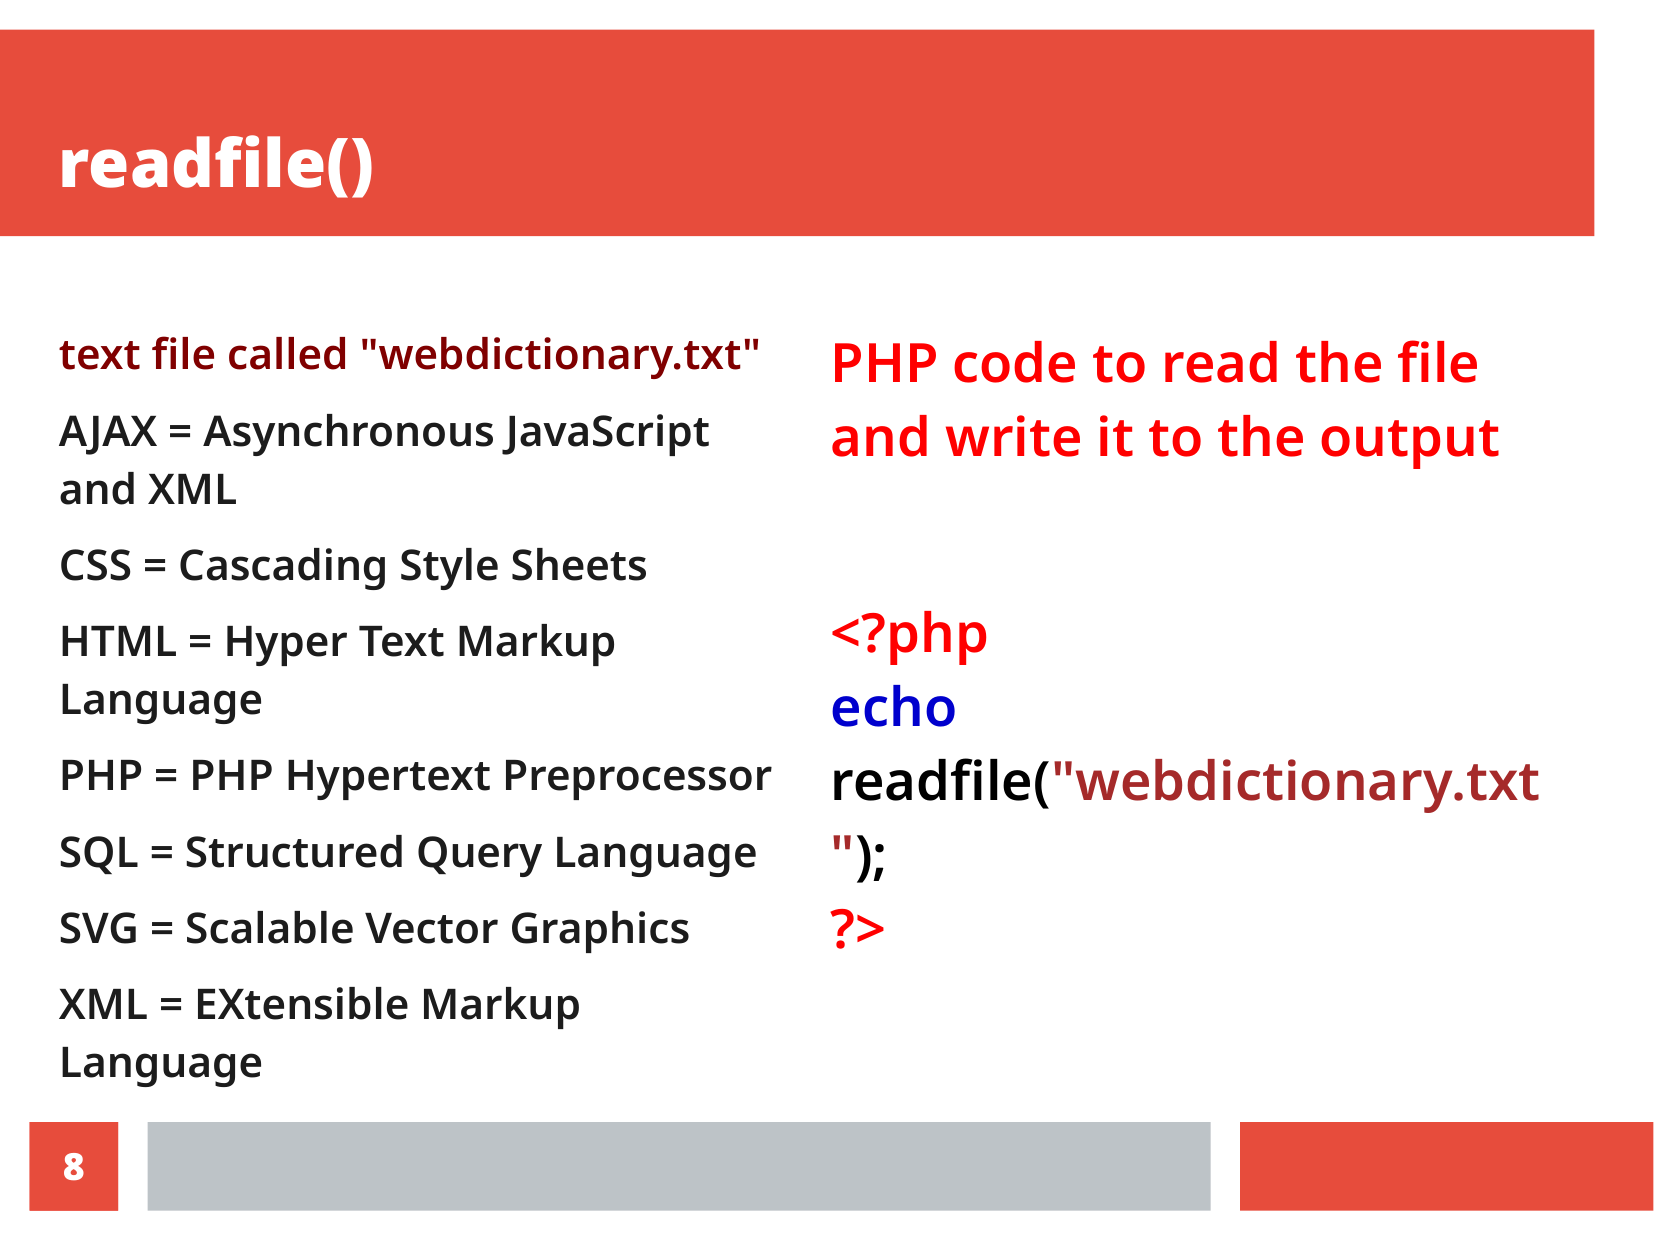

# readfile()
text file called "webdictionary.txt"
AJAX = Asynchronous JavaScript and XML
CSS = Cascading Style Sheets
HTML = Hyper Text Markup Language
PHP = PHP Hypertext Preprocessor
SQL = Structured Query Language
SVG = Scalable Vector Graphics
XML = EXtensible Markup Language
PHP code to read the file and write it to the output
<?php
echo readfile("webdictionary.txt");
?>
8